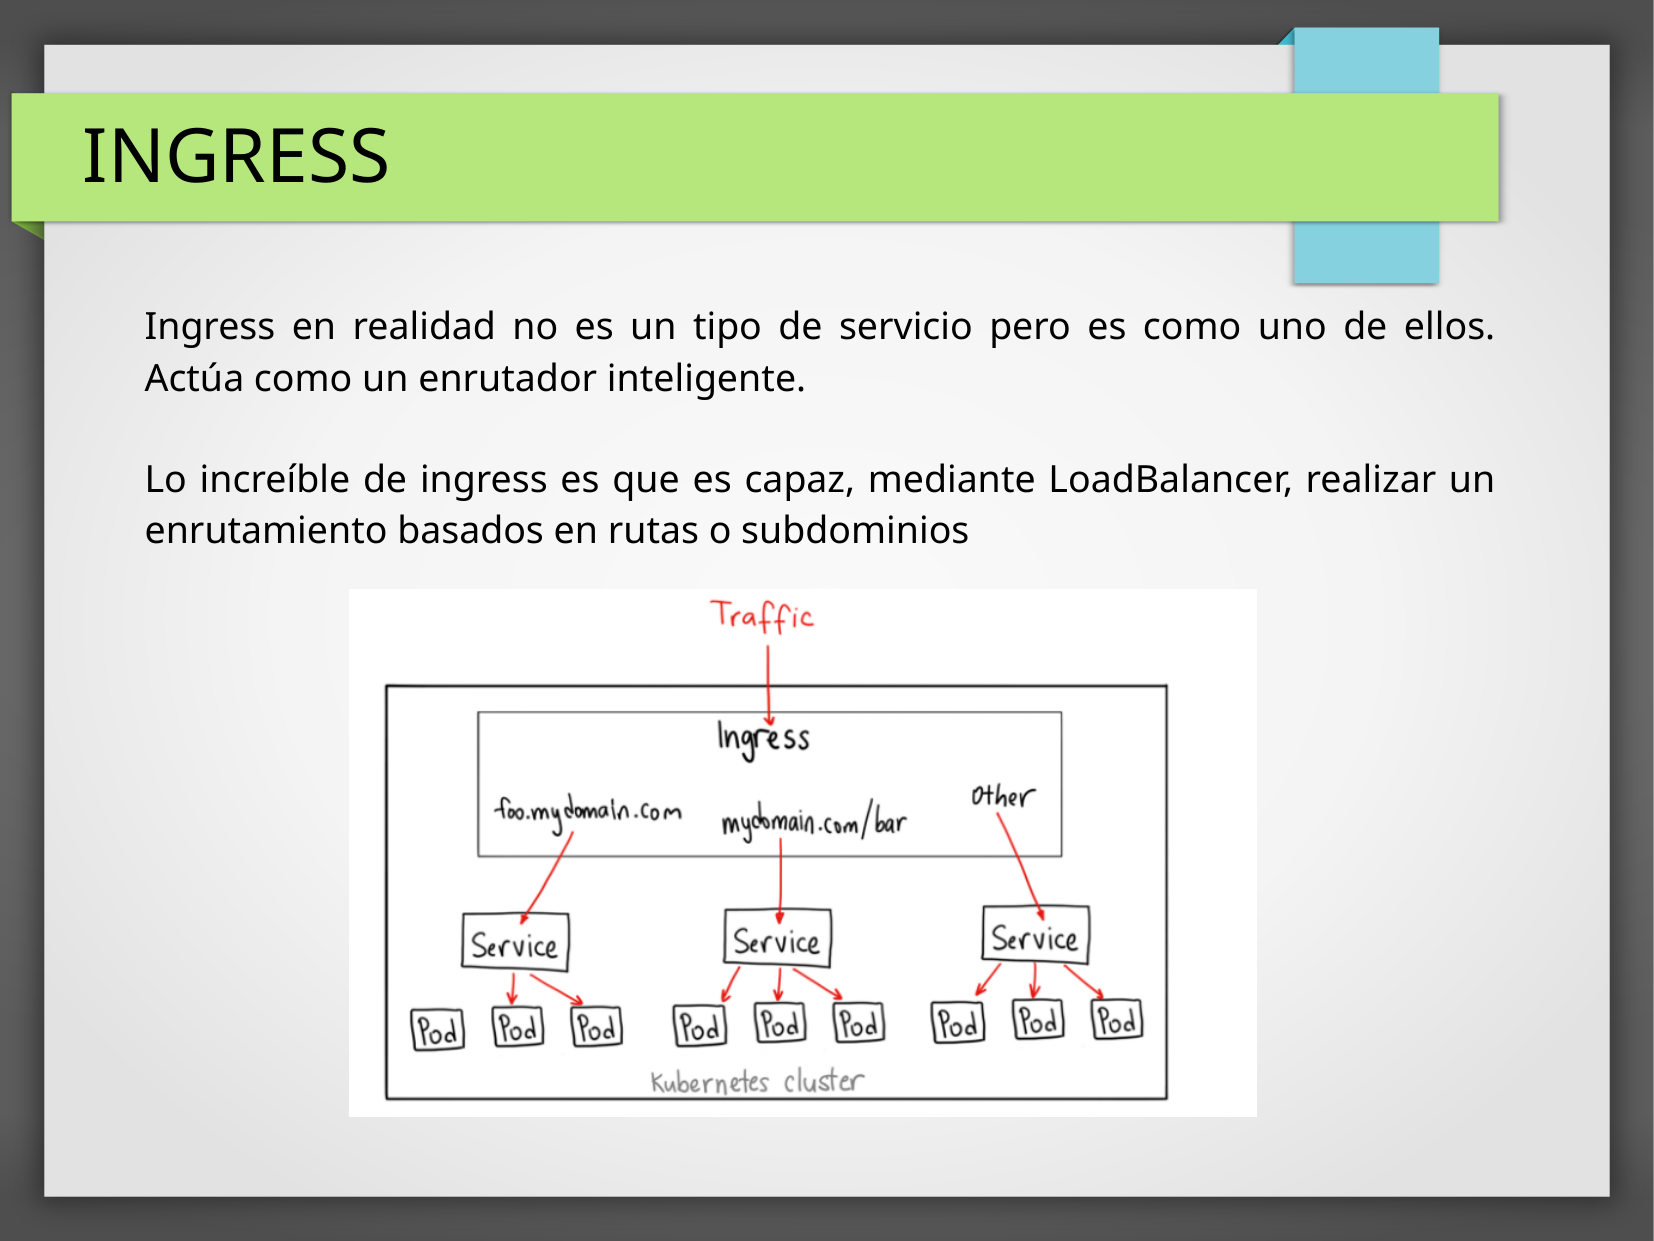

# INGRESS
Ingress en realidad no es un tipo de servicio pero es como uno de ellos. Actúa como un enrutador inteligente.
Lo increíble de ingress es que es capaz, mediante LoadBalancer, realizar un enrutamiento basados en rutas o subdominios